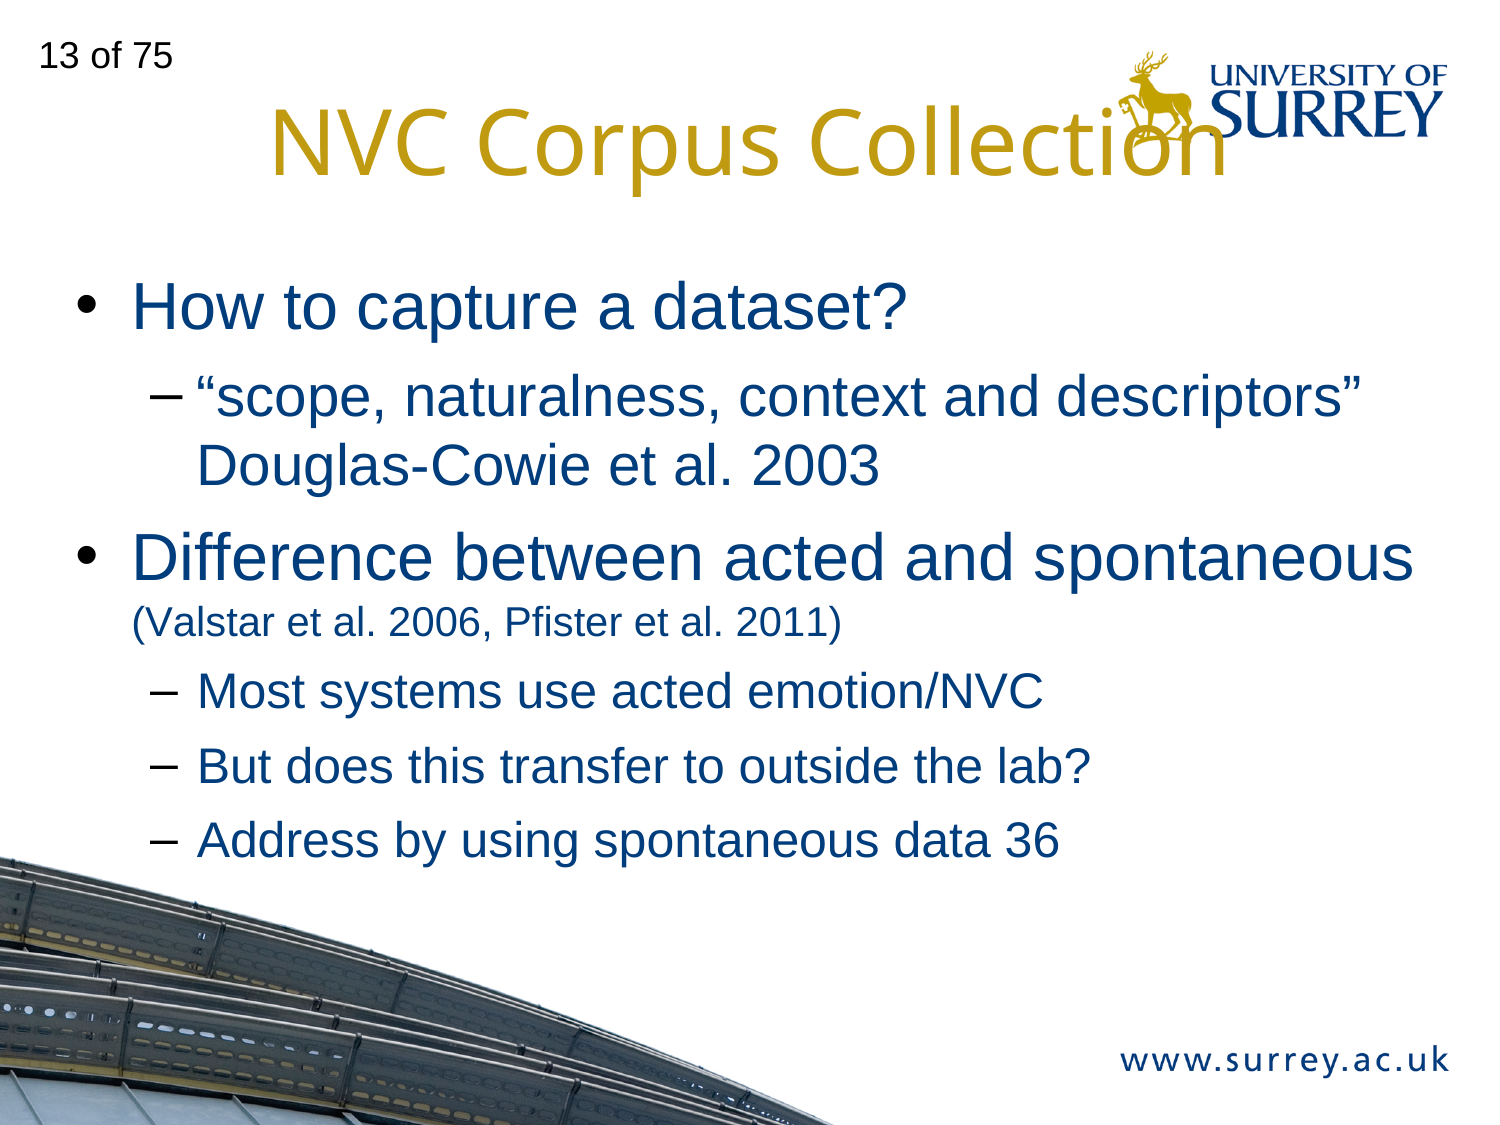

# NVC Corpus Collection
How to capture a dataset?
“scope, naturalness, context and descriptors” Douglas-Cowie et al. 2003
Difference between acted and spontaneous (Valstar et al. 2006, Pfister et al. 2011)
Most systems use acted emotion/NVC
But does this transfer to outside the lab?
Address by using spontaneous data 36